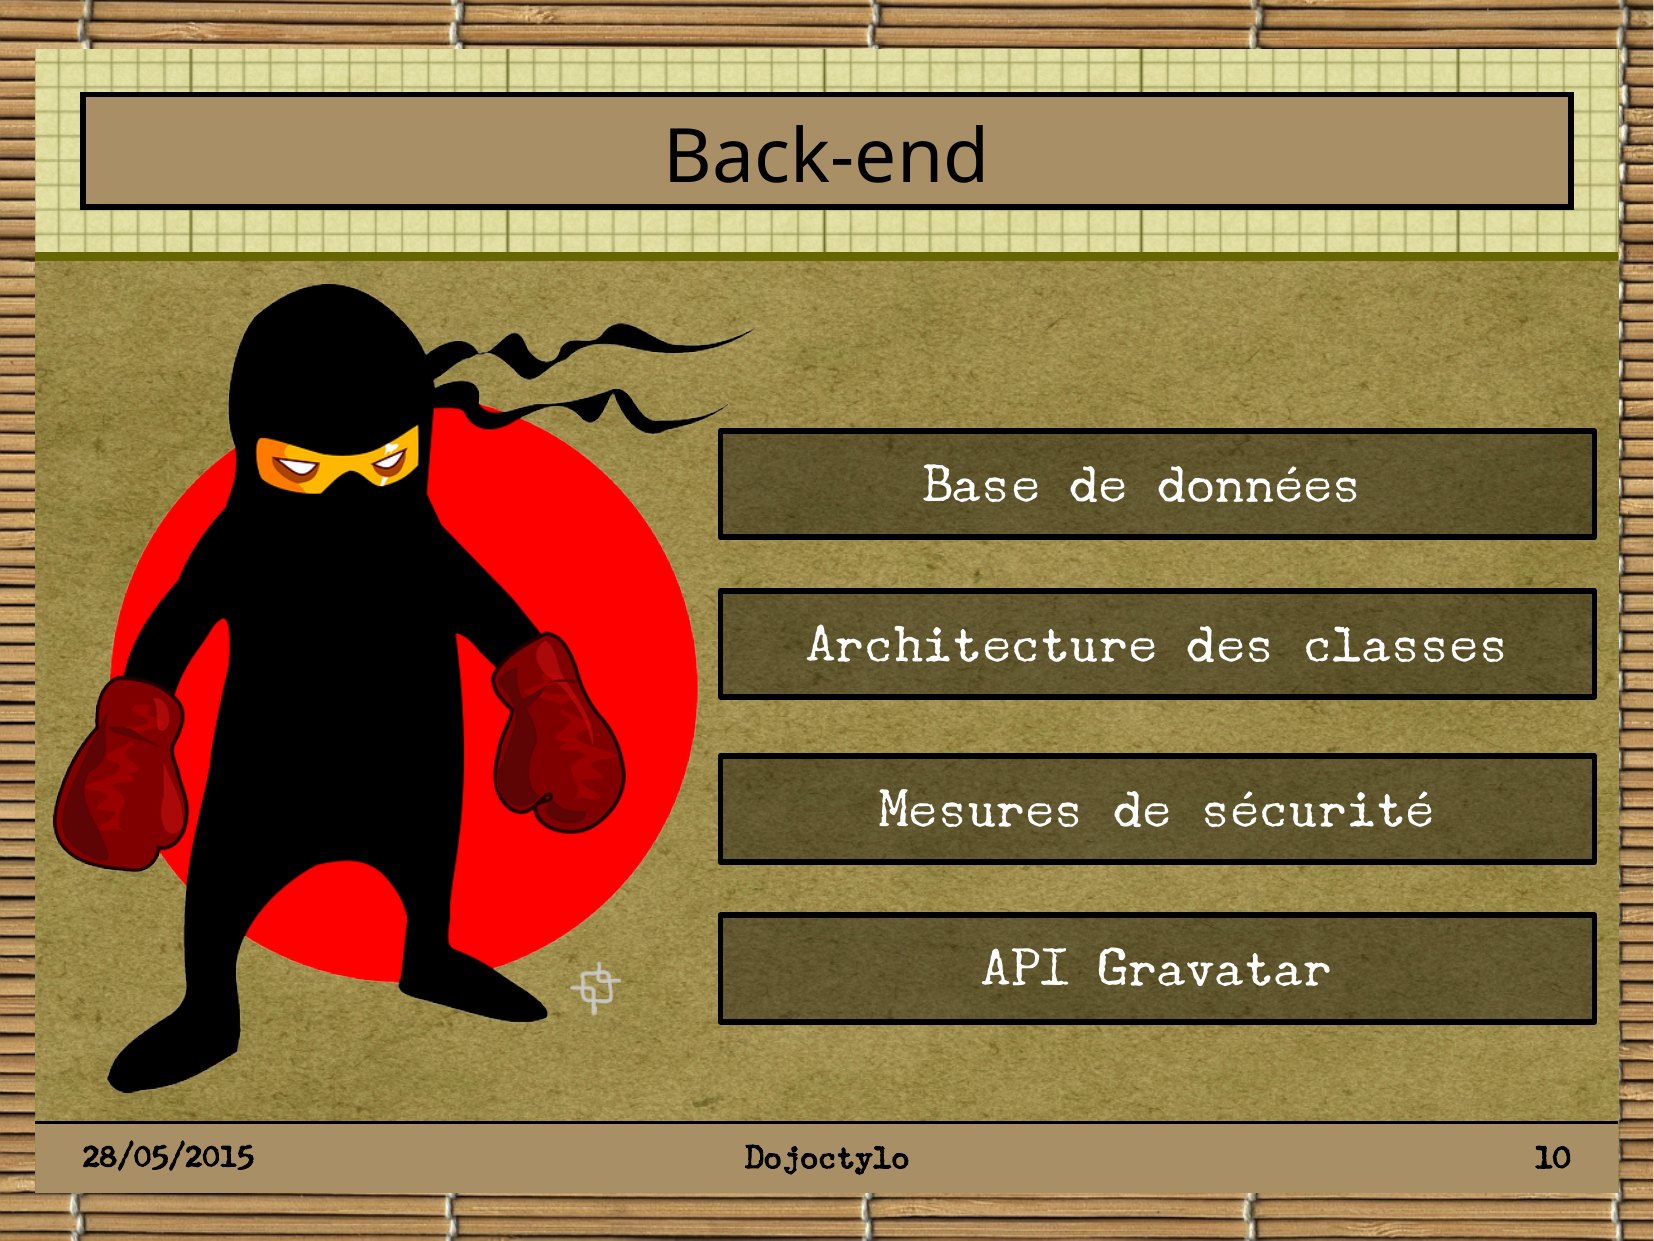

# Back-end
Base de données
Architecture des classes
Mesures de sécurité
API Gravatar
09/04/2015
Dojoctylo
10